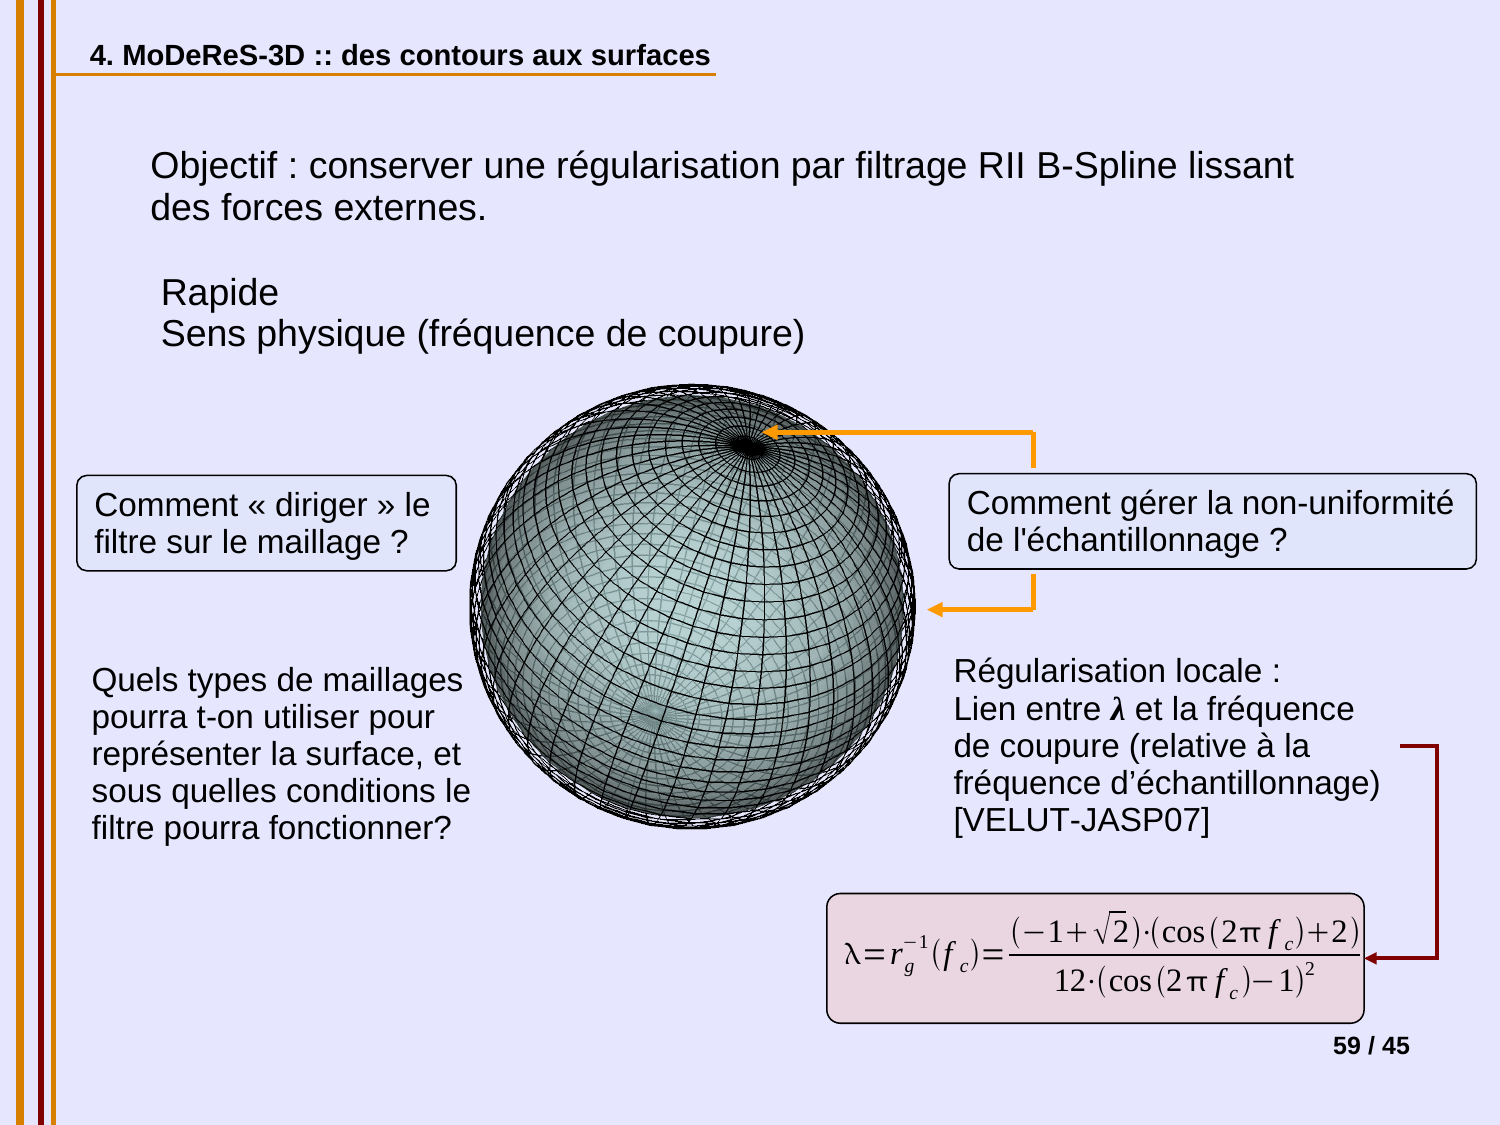

# 4. MoDeReS-3D :: des contours aux surfaces
Objectif : conserver une régularisation par filtrage RII B-Spline lissant des forces externes.
 Rapide
 Sens physique (fréquence de coupure)
Comment gérer la non-uniformité de l'échantillonnage ?
Comment « diriger » le filtre sur le maillage ?
Régularisation locale :
Lien entre λ et la fréquence de coupure (relative à la fréquence d’échantillonnage) [VELUT-JASP07]
Quels types de maillages pourra t-on utiliser pour représenter la surface, et sous quelles conditions le filtre pourra fonctionner?
59